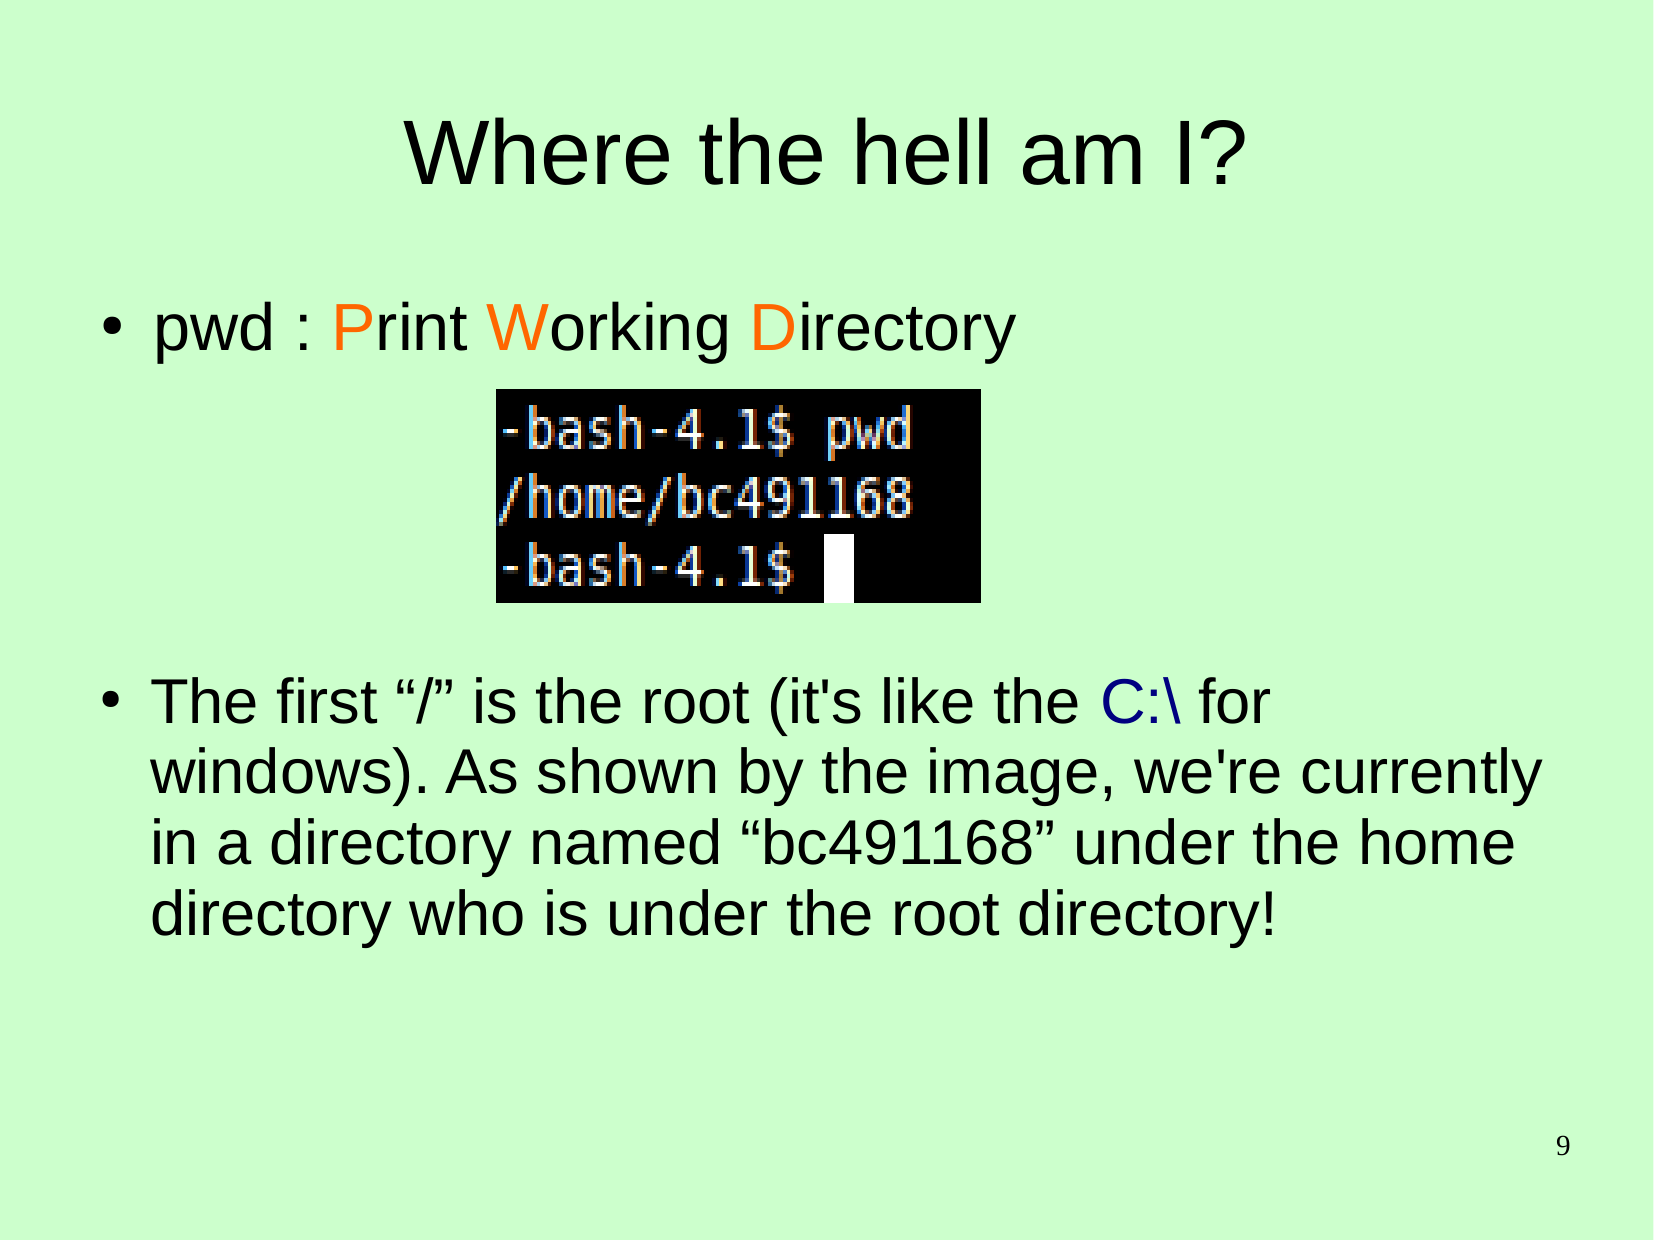

# Where the hell am I?
pwd : Print Working Directory
The first “/” is the root (it's like the C:\ for windows). As shown by the image, we're currently in a directory named “bc491168” under the home directory who is under the root directory!
9